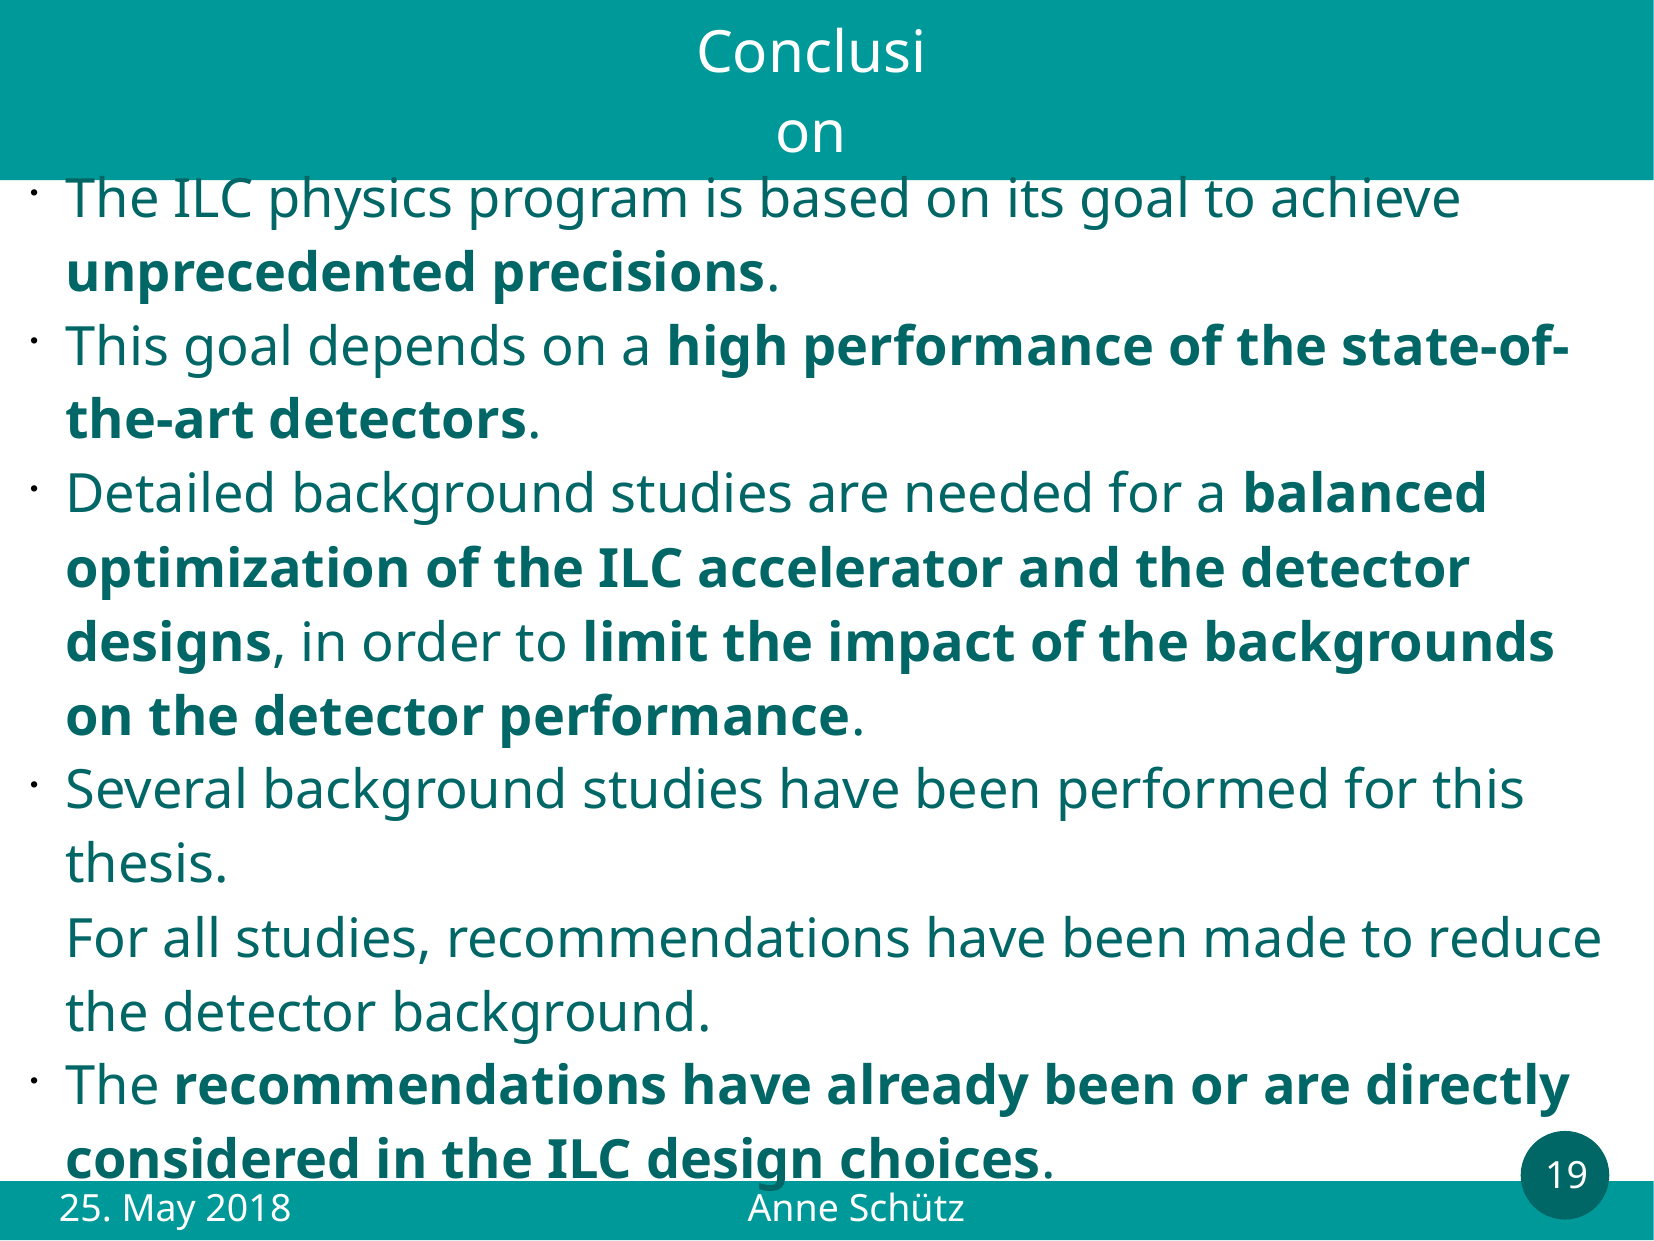

# Conclusion
The ILC physics program is based on its goal to achieve unprecedented precisions.
This goal depends on a high performance of the state-of-the-art detectors.
Detailed background studies are needed for a balanced optimization of the ILC accelerator and the detector designs, in order to limit the impact of the backgrounds on the detector performance.
Several background studies have been performed for this thesis.
For all studies, recommendations have been made to reduce the detector background.
The recommendations have already been or are directly considered in the ILC design choices.